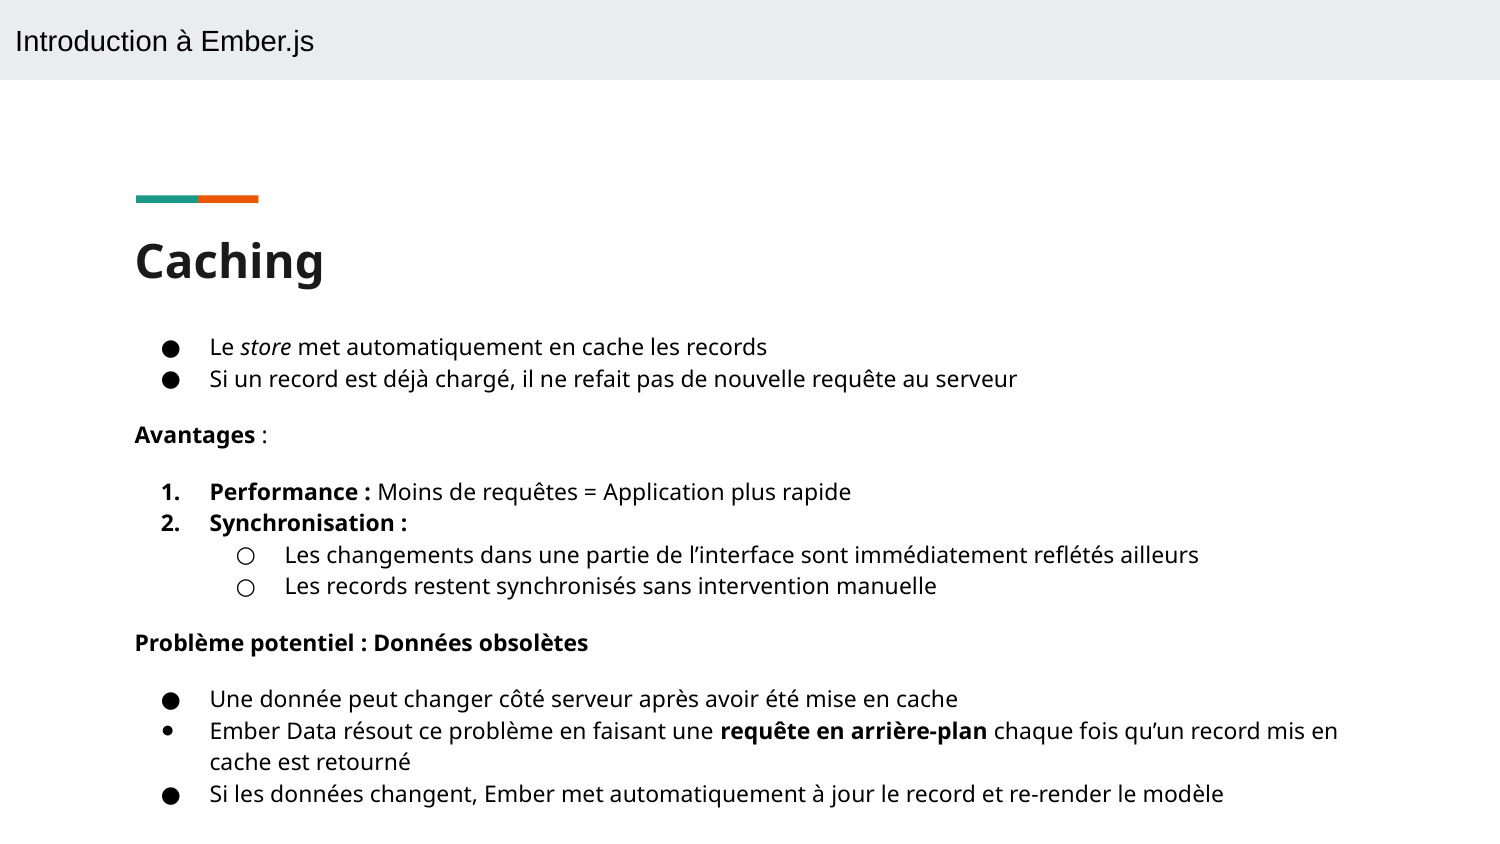

# Caching
Le store met automatiquement en cache les records
Si un record est déjà chargé, il ne refait pas de nouvelle requête au serveur
Avantages :
Performance : Moins de requêtes = Application plus rapide
Synchronisation :
Les changements dans une partie de l’interface sont immédiatement reflétés ailleurs
Les records restent synchronisés sans intervention manuelle
Problème potentiel : Données obsolètes
Une donnée peut changer côté serveur après avoir été mise en cache
Ember Data résout ce problème en faisant une requête en arrière-plan chaque fois qu’un record mis en cache est retourné
Si les données changent, Ember met automatiquement à jour le record et re-render le modèle